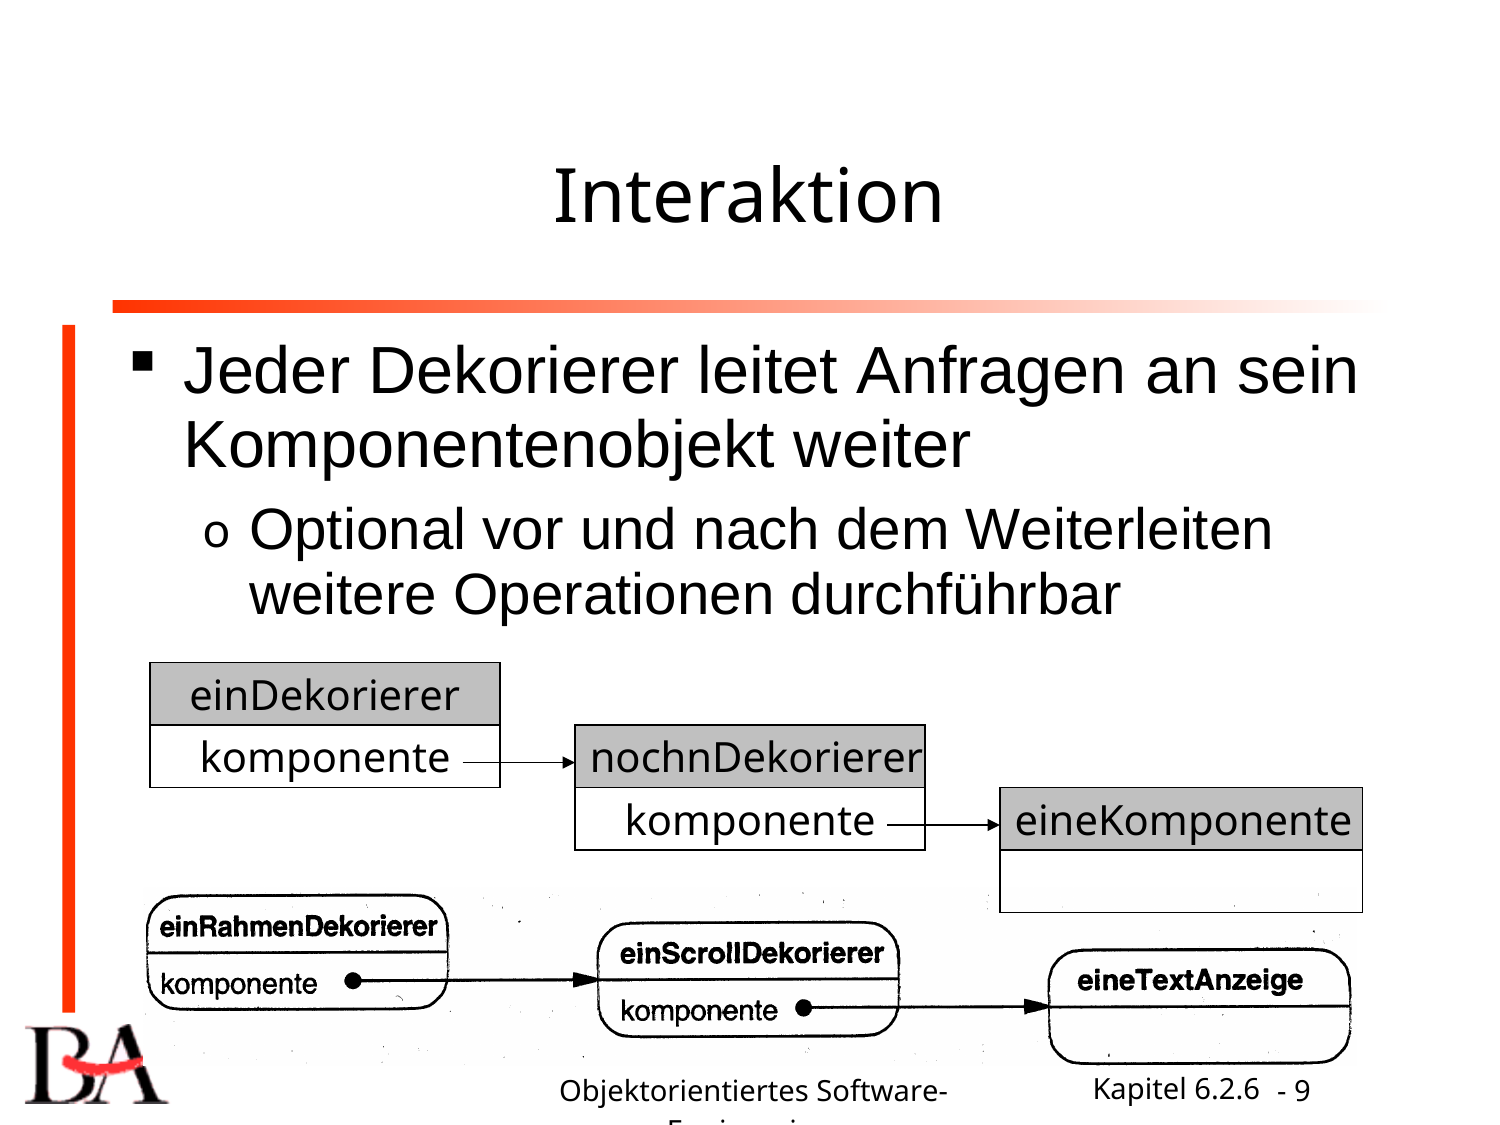

# Interaktion
Jeder Dekorierer leitet Anfragen an sein Komponentenobjekt weiter
Optional vor und nach dem Weiterleiten weitere Operationen durchführbar
einDekorierer
komponente
nochnDekorierer
komponente
eineKomponente
9